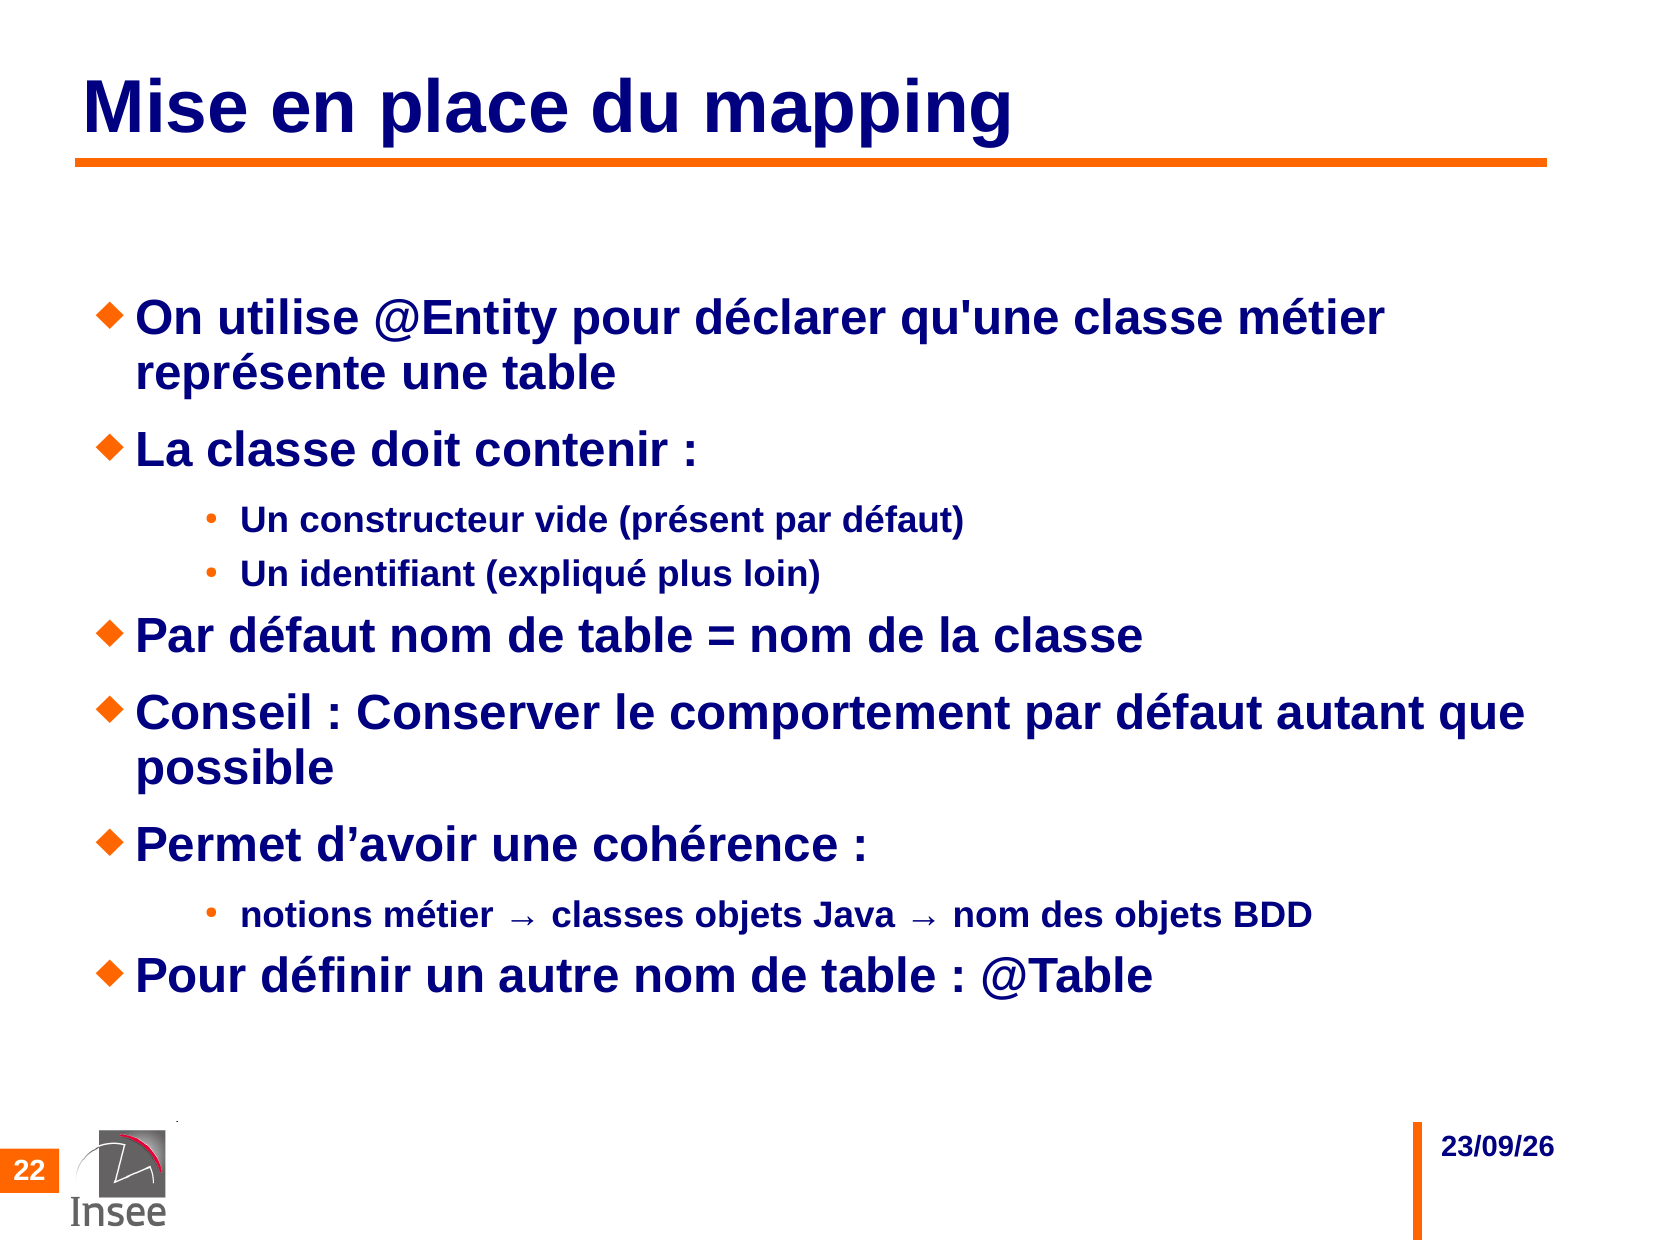

# Mise en place du mapping
On utilise @Entity pour déclarer qu'une classe métier représente une table
La classe doit contenir :
Un constructeur vide (présent par défaut)
Un identifiant (expliqué plus loin)
Par défaut nom de table = nom de la classe
Conseil : Conserver le comportement par défaut autant que possible
Permet d’avoir une cohérence :
notions métier → classes objets Java → nom des objets BDD
Pour définir un autre nom de table : @Table
22